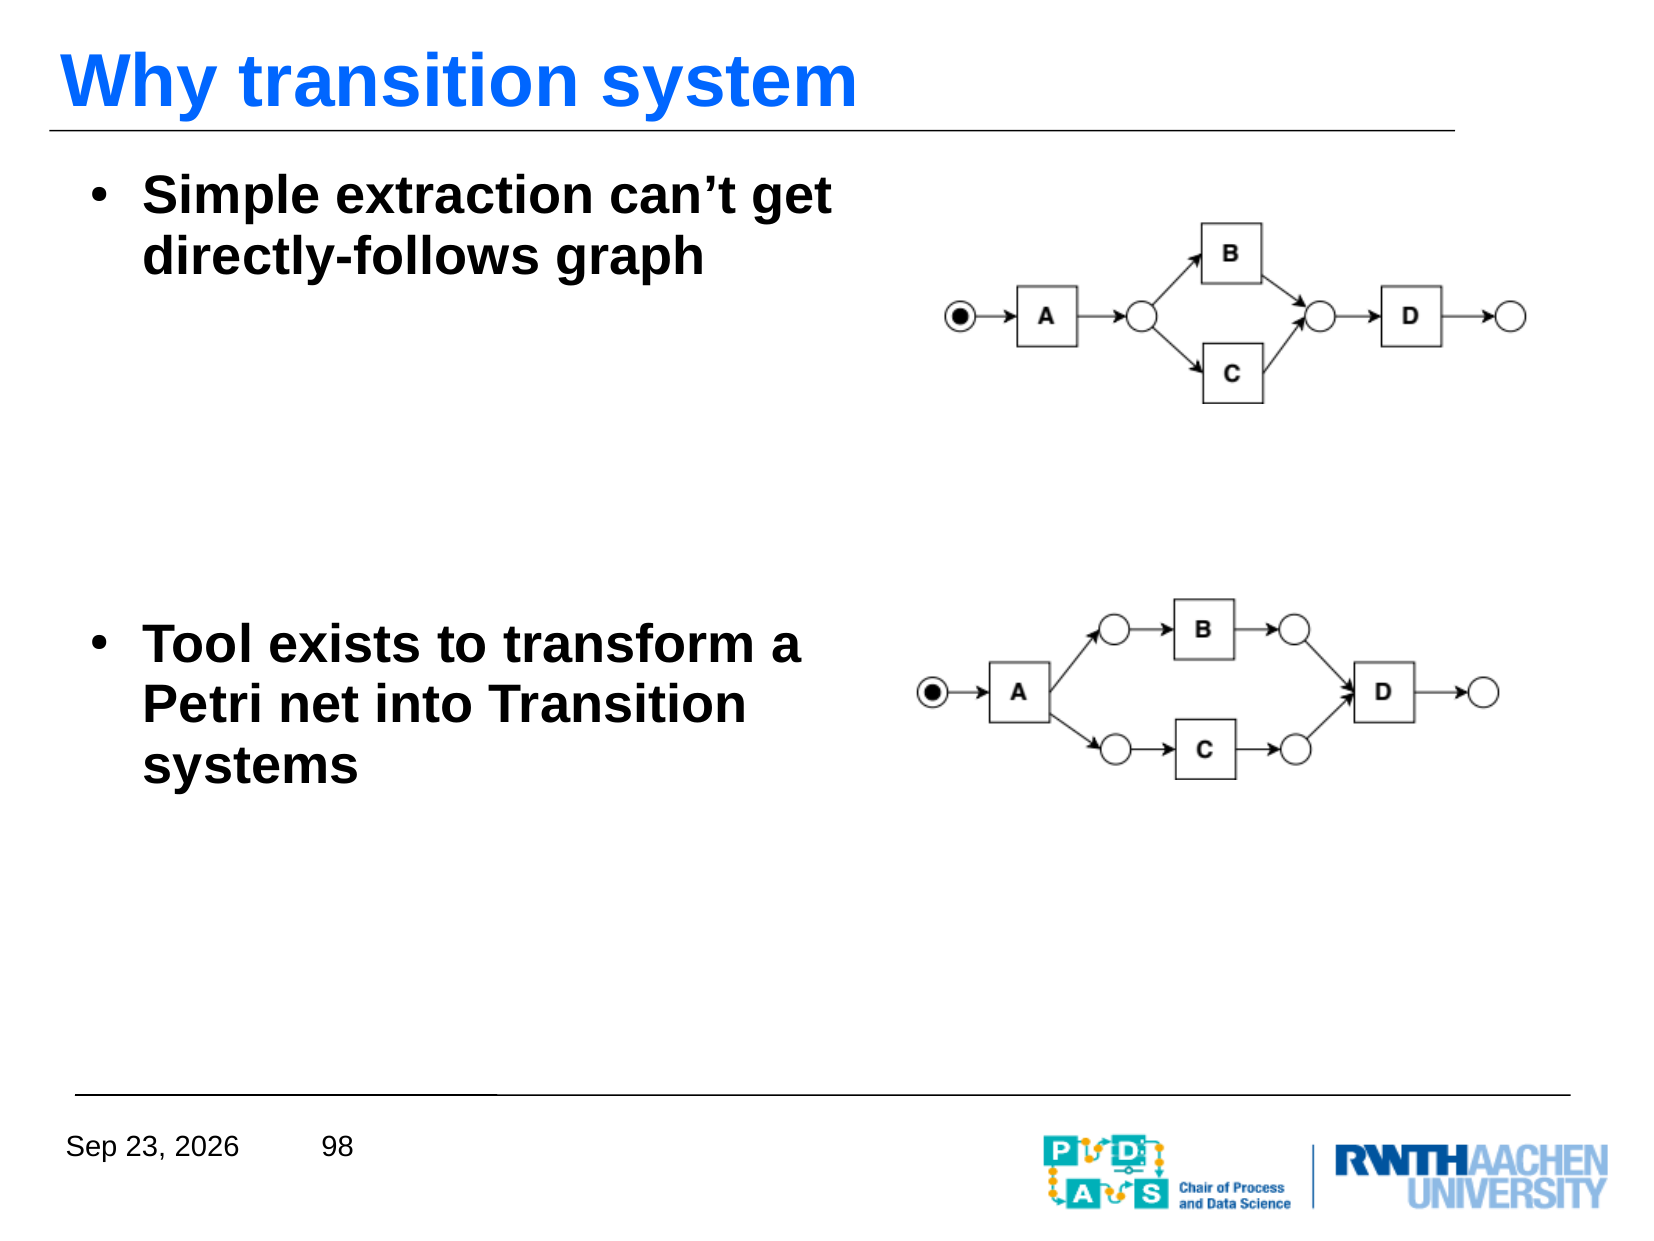

# Why transition system
Simple extraction can’t get directly-follows graph
Tool exists to transform a Petri net into Transition systems